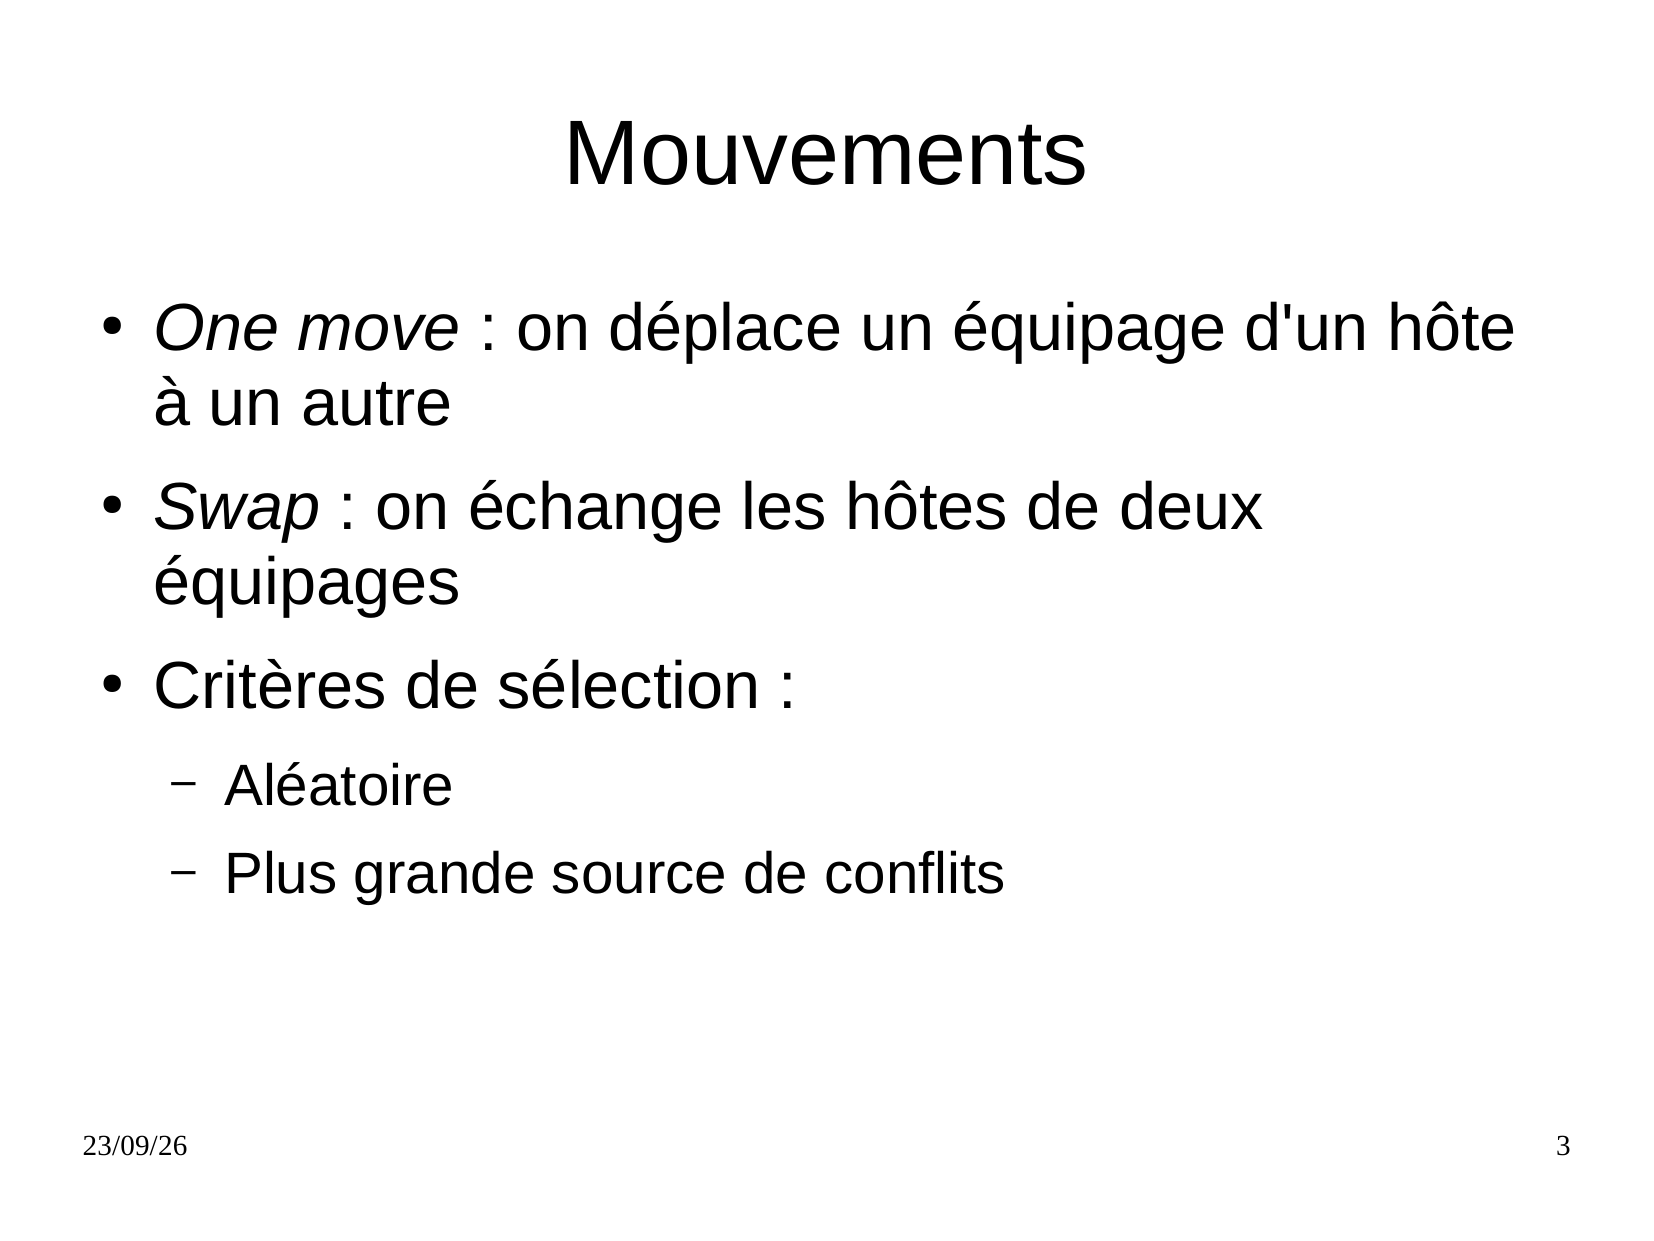

# Mouvements
One move : on déplace un équipage d'un hôte à un autre
Swap : on échange les hôtes de deux équipages
Critères de sélection :
Aléatoire
Plus grande source de conflits
3